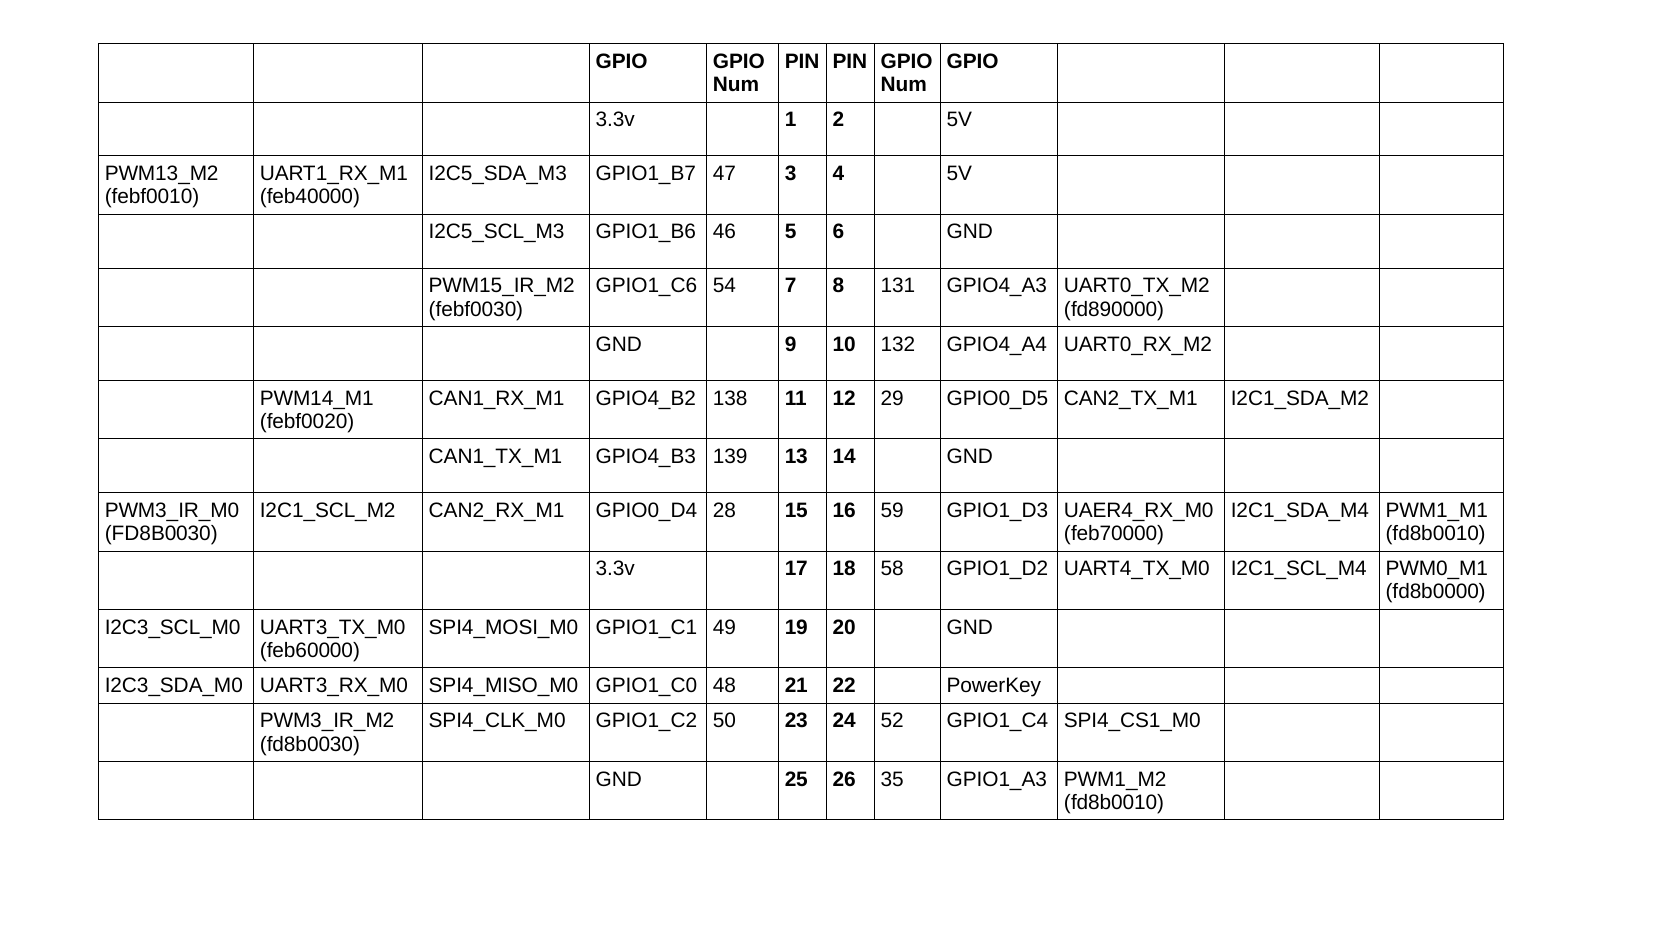

| | | | GPIO | GPIO Num | PIN | PIN | GPIO Num | GPIO | | | |
| --- | --- | --- | --- | --- | --- | --- | --- | --- | --- | --- | --- |
| | | | 3.3v | | 1 | 2 | | 5V | | | |
| PWM13\_M2 (febf0010) | UART1\_RX\_M1 (feb40000) | I2C5\_SDA\_M3 | GPIO1\_B7 | 47 | 3 | 4 | | 5V | | | |
| | | I2C5\_SCL\_M3 | GPIO1\_B6 | 46 | 5 | 6 | | GND | | | |
| | | PWM15\_IR\_M2 (febf0030) | GPIO1\_C6 | 54 | 7 | 8 | 131 | GPIO4\_A3 | UART0\_TX\_M2 (fd890000) | | |
| | | | GND | | 9 | 10 | 132 | GPIO4\_A4 | UART0\_RX\_M2 | | |
| | PWM14\_M1 (febf0020) | CAN1\_RX\_M1 | GPIO4\_B2 | 138 | 11 | 12 | 29 | GPIO0\_D5 | CAN2\_TX\_M1 | I2C1\_SDA\_M2 | |
| | | CAN1\_TX\_M1 | GPIO4\_B3 | 139 | 13 | 14 | | GND | | | |
| PWM3\_IR\_M0 (FD8B0030) | I2C1\_SCL\_M2 | CAN2\_RX\_M1 | GPIO0\_D4 | 28 | 15 | 16 | 59 | GPIO1\_D3 | UAER4\_RX\_M0 (feb70000) | I2C1\_SDA\_M4 | PWM1\_M1 (fd8b0010) |
| | | | 3.3v | | 17 | 18 | 58 | GPIO1\_D2 | UART4\_TX\_M0 | I2C1\_SCL\_M4 | PWM0\_M1 (fd8b0000) |
| I2C3\_SCL\_M0 | UART3\_TX\_M0 (feb60000) | SPI4\_MOSI\_M0 | GPIO1\_C1 | 49 | 19 | 20 | | GND | | | |
| I2C3\_SDA\_M0 | UART3\_RX\_M0 | SPI4\_MISO\_M0 | GPIO1\_C0 | 48 | 21 | 22 | | PowerKey | | | |
| | PWM3\_IR\_M2 (fd8b0030) | SPI4\_CLK\_M0 | GPIO1\_C2 | 50 | 23 | 24 | 52 | GPIO1\_C4 | SPI4\_CS1\_M0 | | |
| | | | GND | | 25 | 26 | 35 | GPIO1\_A3 | PWM1\_M2 (fd8b0010) | | |